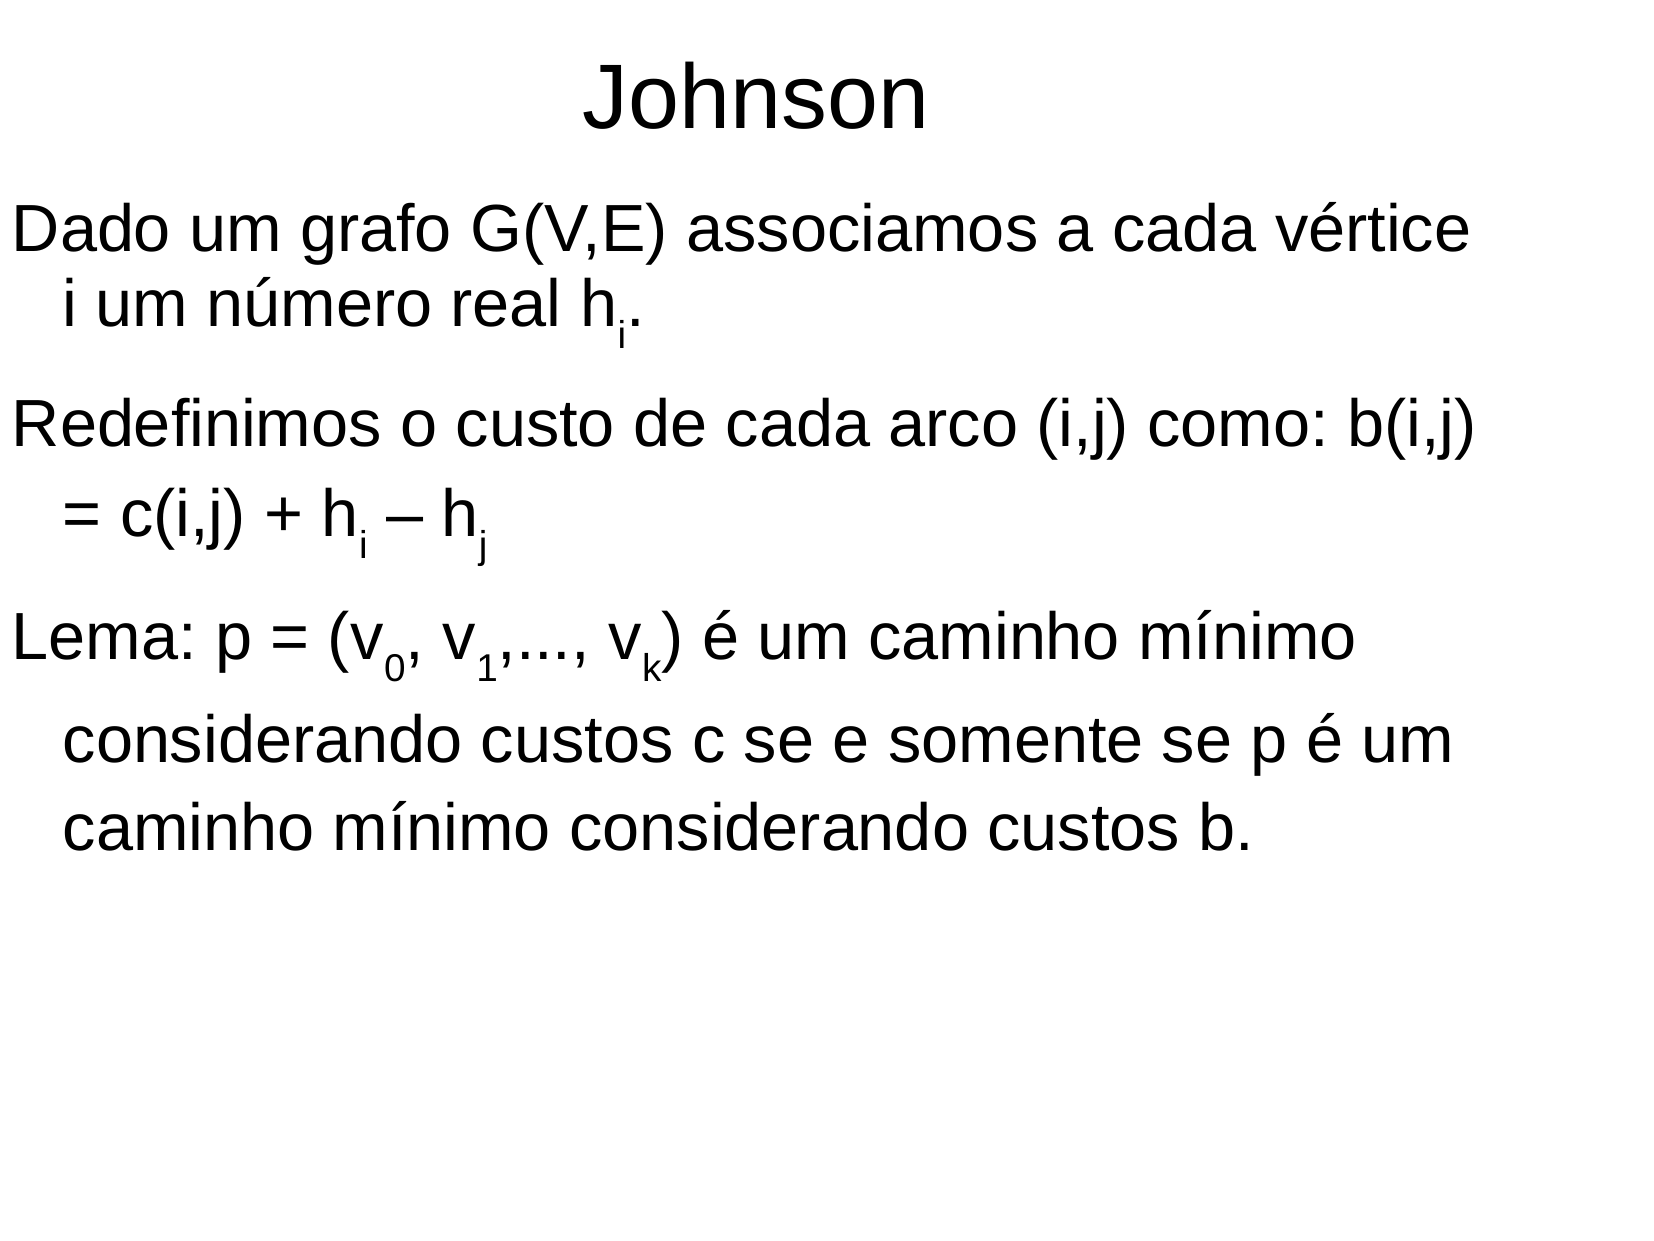

# Johnson
Dado um grafo G(V,E) associamos a cada vértice i um número real hi.
Redefinimos o custo de cada arco (i,j) como: b(i,j) = c(i,j) + hi – hj
Lema: p = (v0, v1,..., vk) é um caminho mínimo considerando custos c se e somente se p é um caminho mínimo considerando custos b.